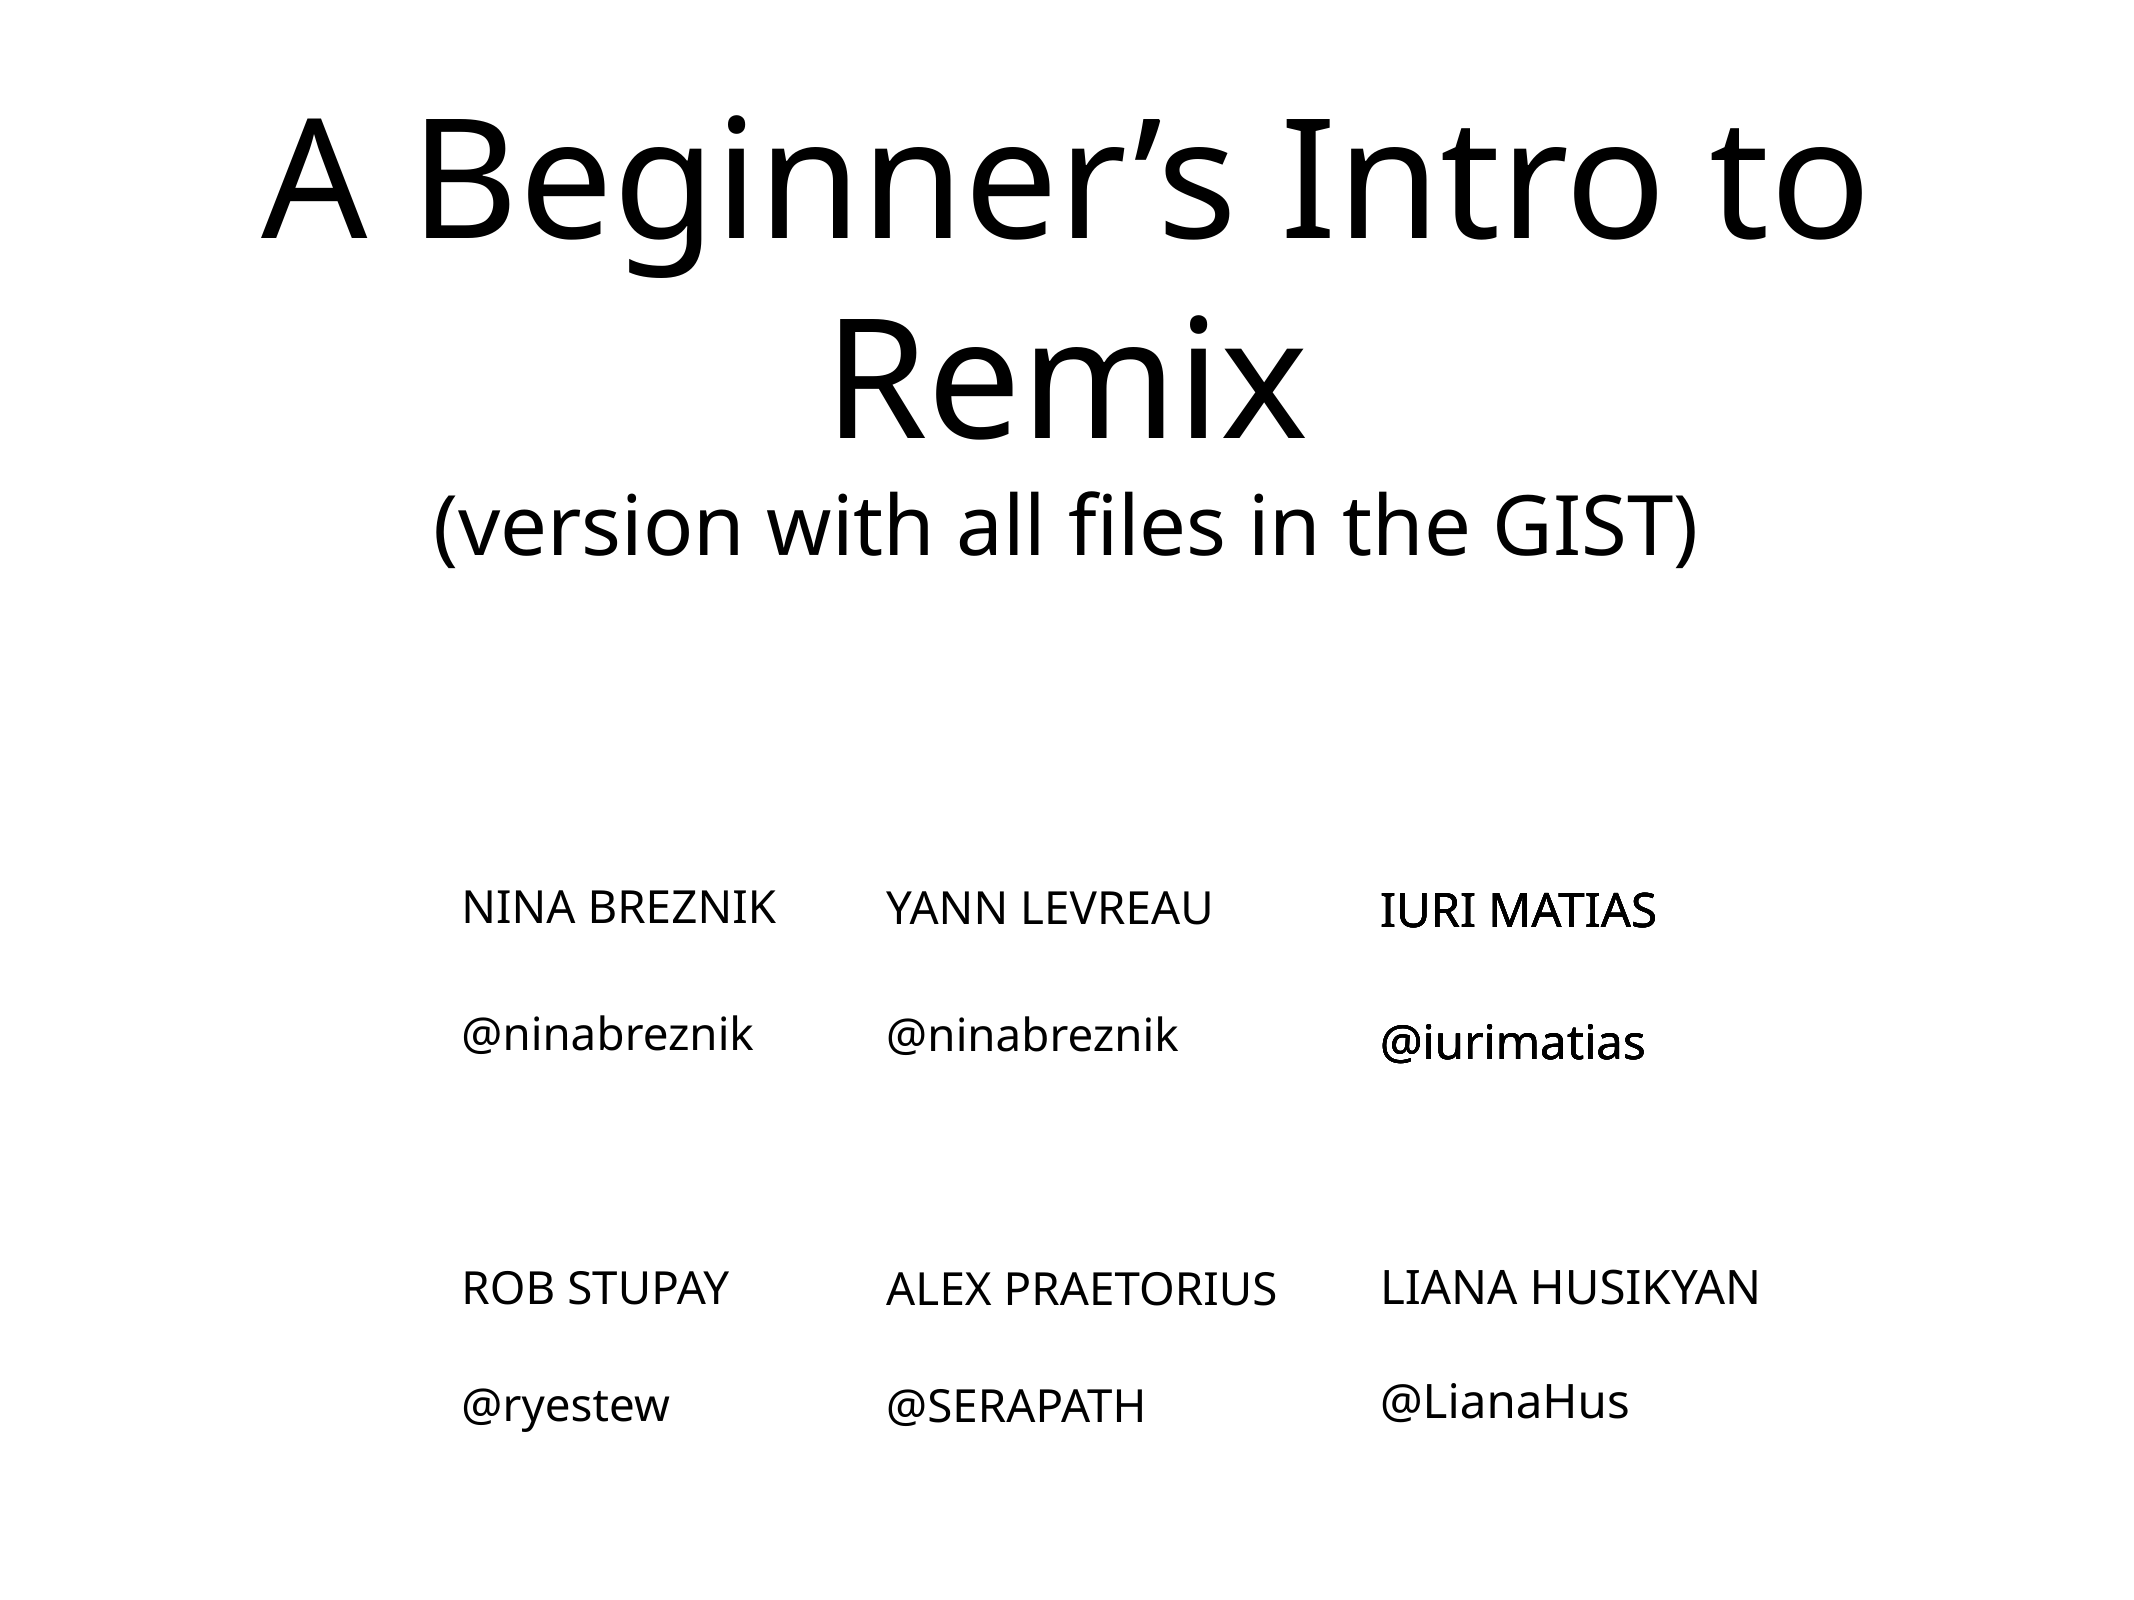

# A Beginner’s Intro to Remix (version with all files in the GIST)
NINA BREZNIK
@ninabreznik
ROB STUPAY
@ryestew
YANN LEVREAU
@ninabreznik
ALEX PRAETORIUS
@SERAPATH
IURI MATIAS
@iurimatias
IURI MATIAS
@iurimatias
IURI MATIAS
@iurimatias
IURI MATIAS
@iurimatias
IURI MATIAS
@iurimatias
LIANA HUSIKYAN
@LianaHus